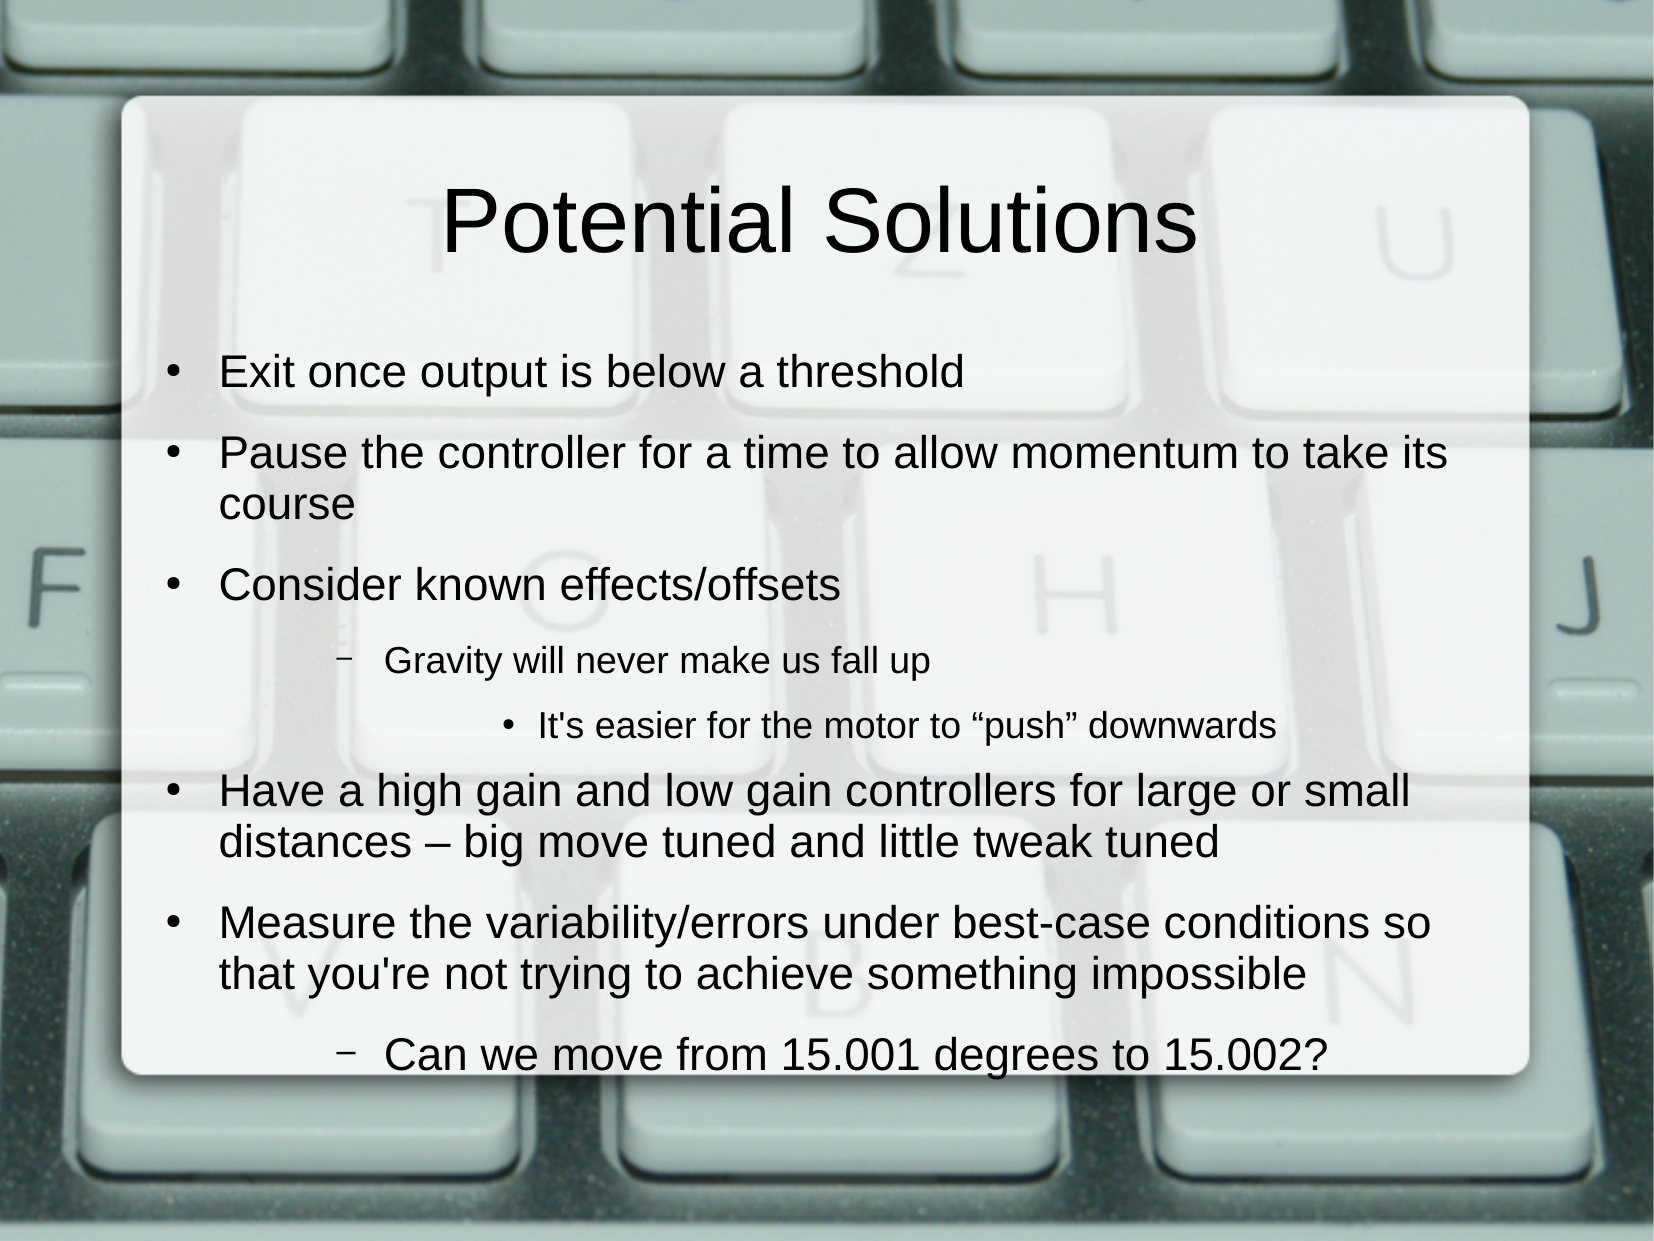

# Potential Solutions
Exit once output is below a threshold
Pause the controller for a time to allow momentum to take its course
Consider known effects/offsets
Gravity will never make us fall up
It's easier for the motor to “push” downwards
Have a high gain and low gain controllers for large or small distances – big move tuned and little tweak tuned
Measure the variability/errors under best-case conditions so that you're not trying to achieve something impossible
Can we move from 15.001 degrees to 15.002?